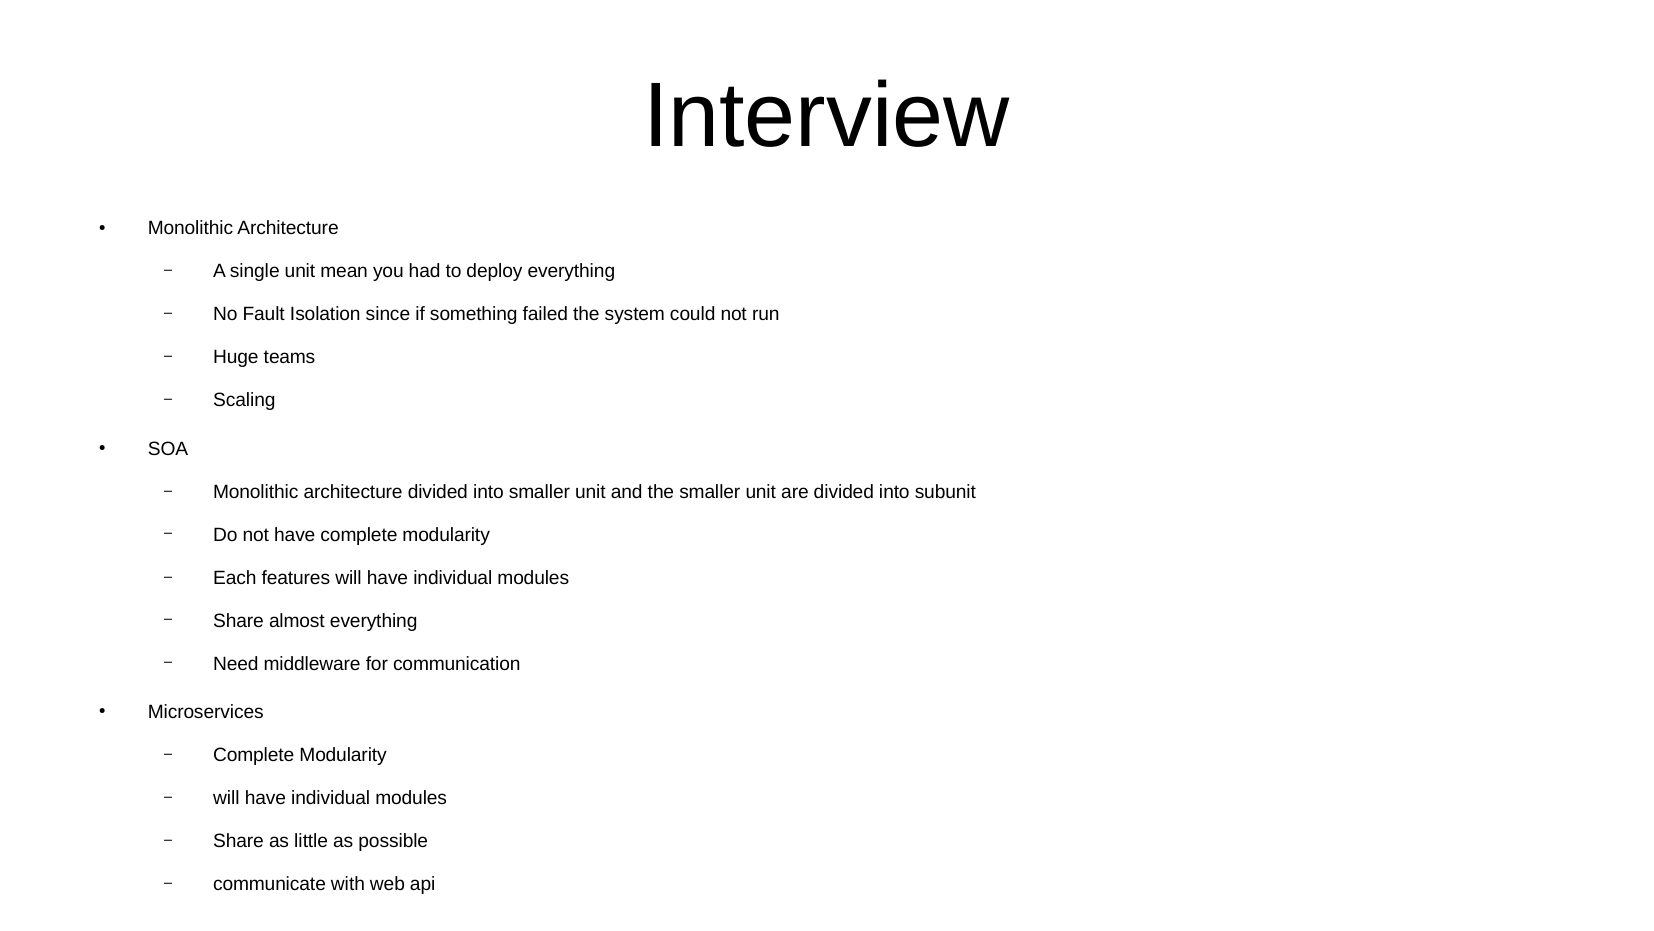

# Interview
Monolithic Architecture
A single unit mean you had to deploy everything
No Fault Isolation since if something failed the system could not run
Huge teams
Scaling
SOA
Monolithic architecture divided into smaller unit and the smaller unit are divided into subunit
Do not have complete modularity
Each features will have individual modules
Share almost everything
Need middleware for communication
Microservices
Complete Modularity
will have individual modules
Share as little as possible
communicate with web api